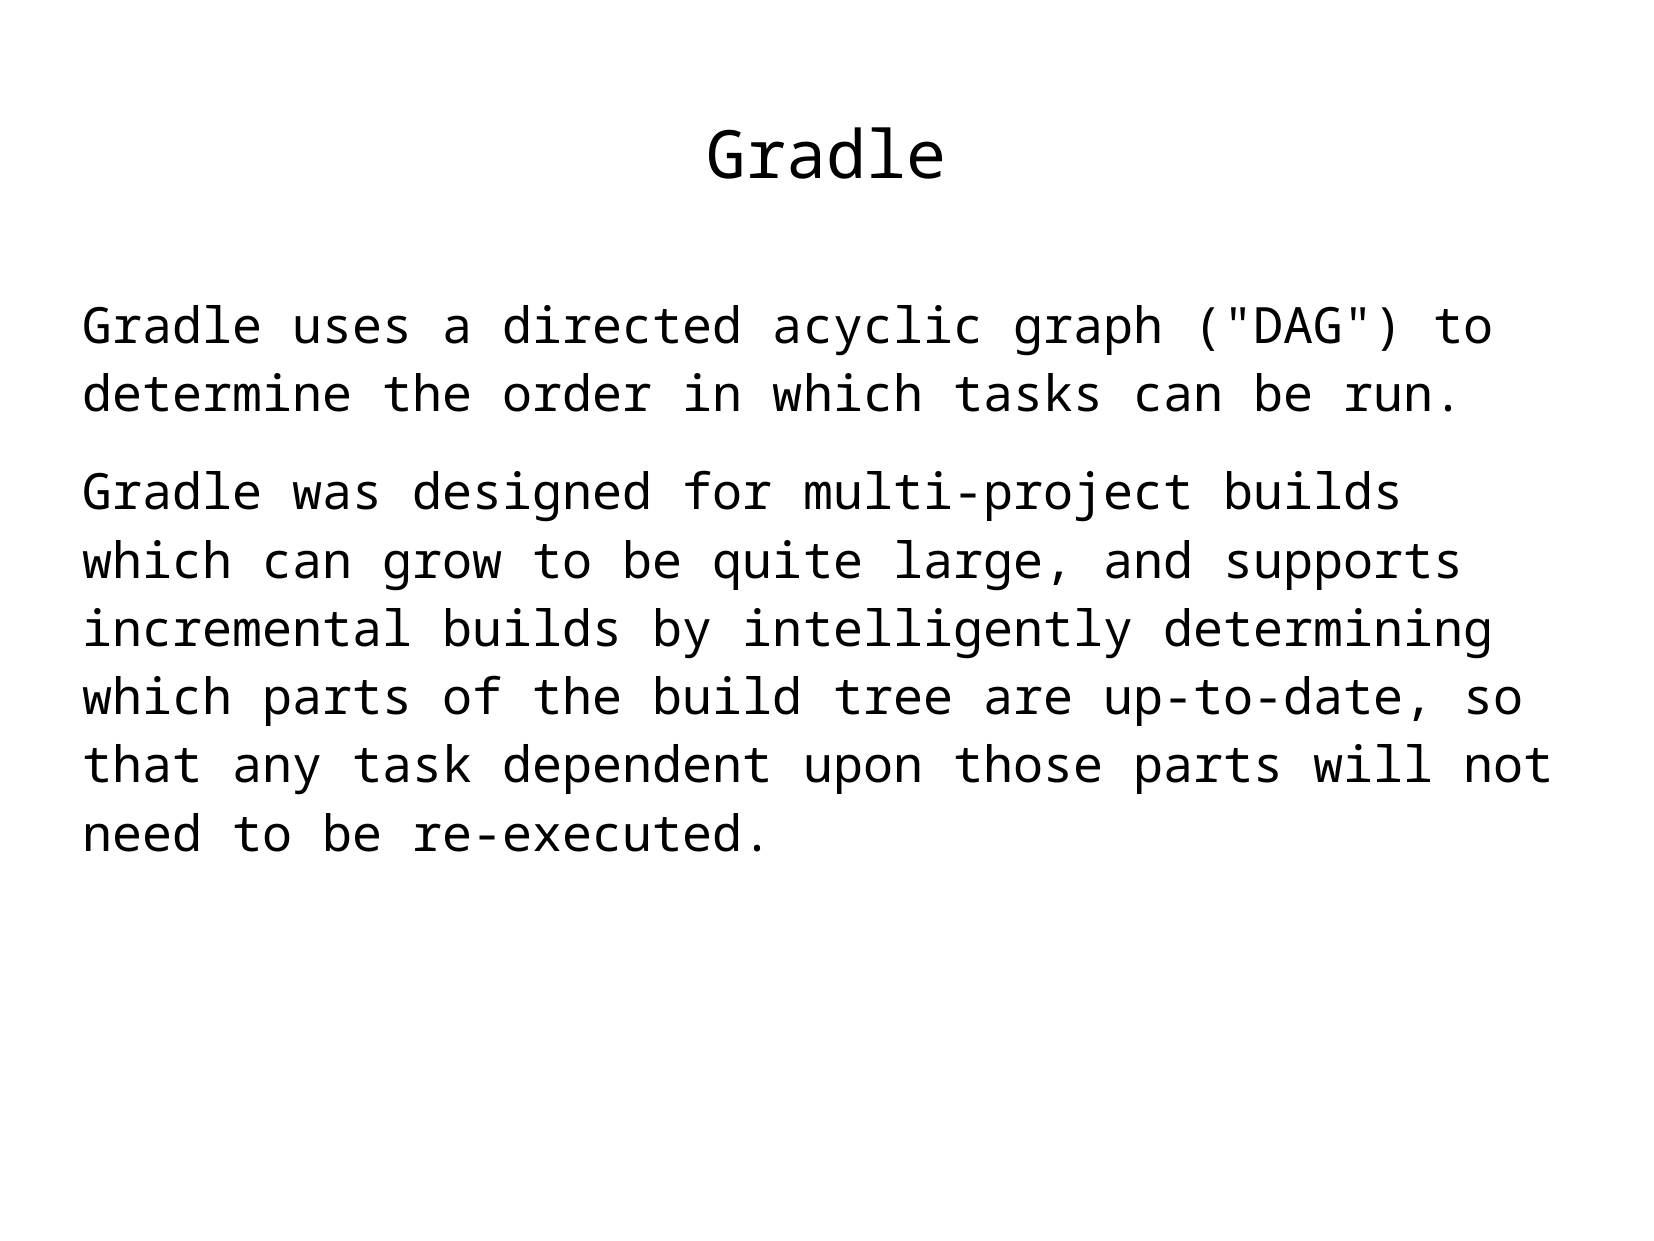

# Gradle
Gradle uses a directed acyclic graph ("DAG") to determine the order in which tasks can be run.
Gradle was designed for multi-project builds which can grow to be quite large, and supports incremental builds by intelligently determining which parts of the build tree are up-to-date, so that any task dependent upon those parts will not need to be re-executed.